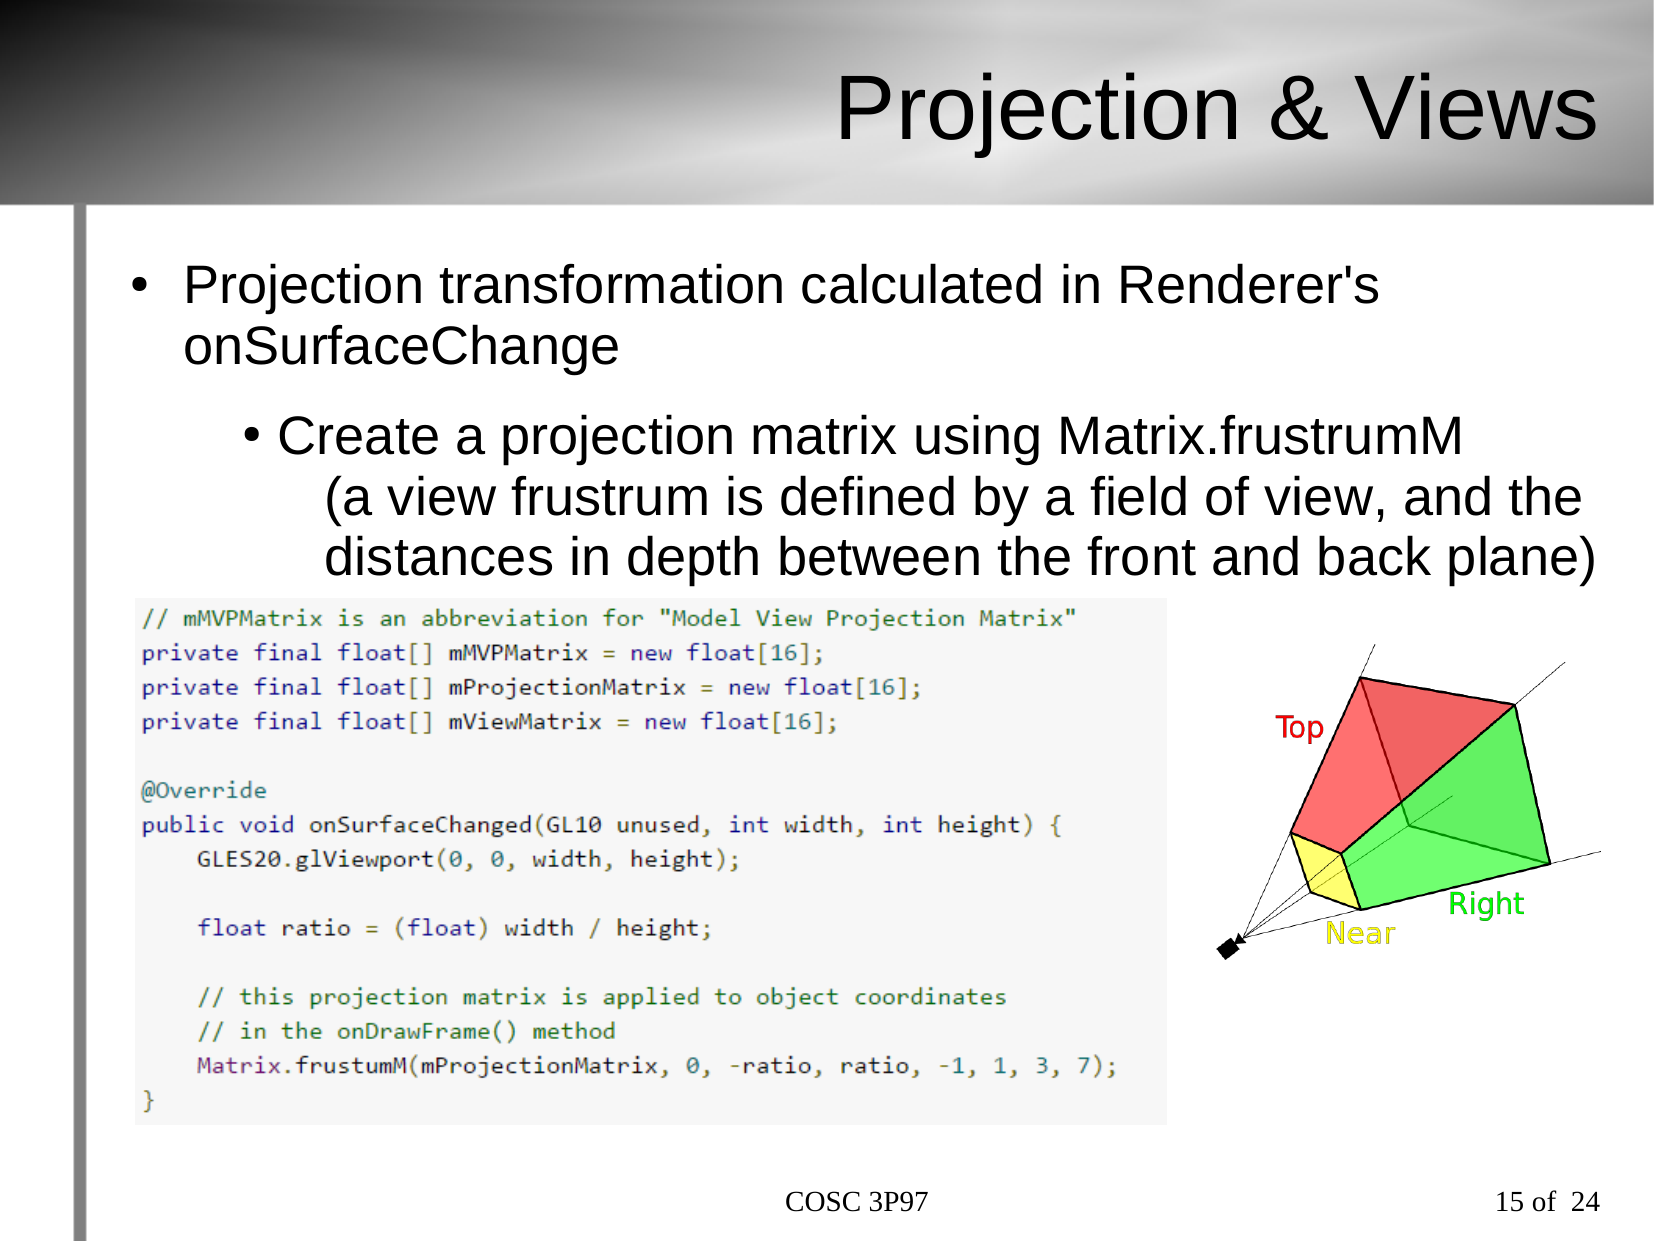

# Projection & Views
Projection transformation calculated in Renderer's onSurfaceChange
Create a projection matrix using Matrix.frustrumM
(a view frustrum is defined by a field of view, and the distances in depth between the front and back plane)
COSC 3P97
15